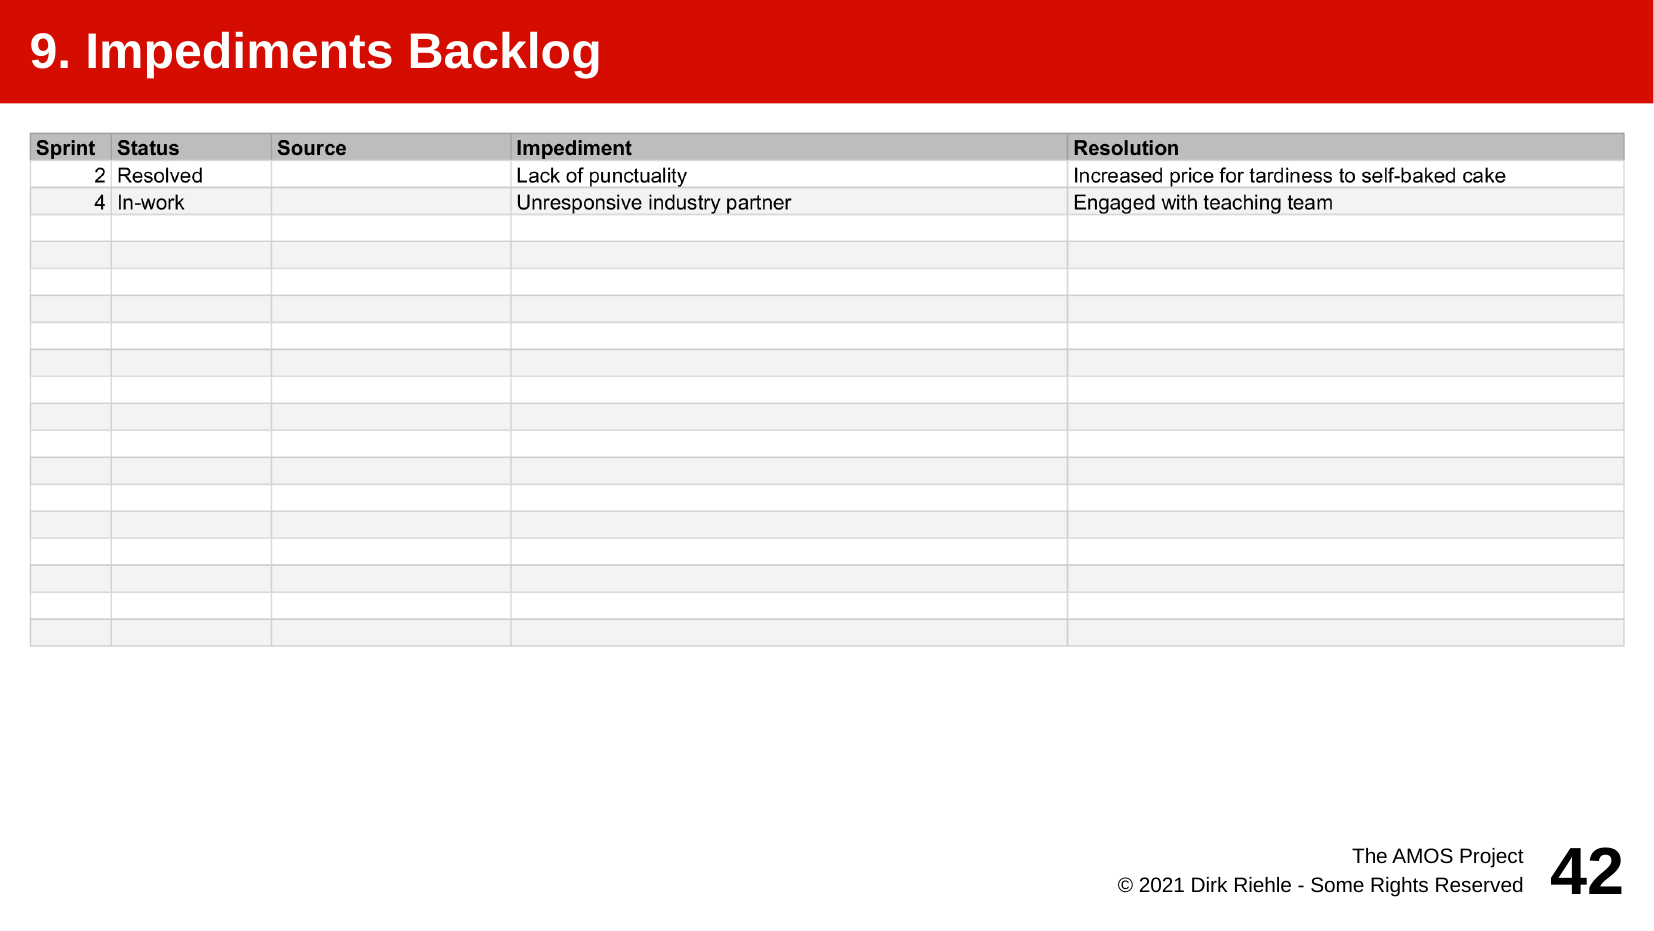

# 9. Impediments Backlog
The AMOS Project
42
© 2021 Dirk Riehle - Some Rights Reserved